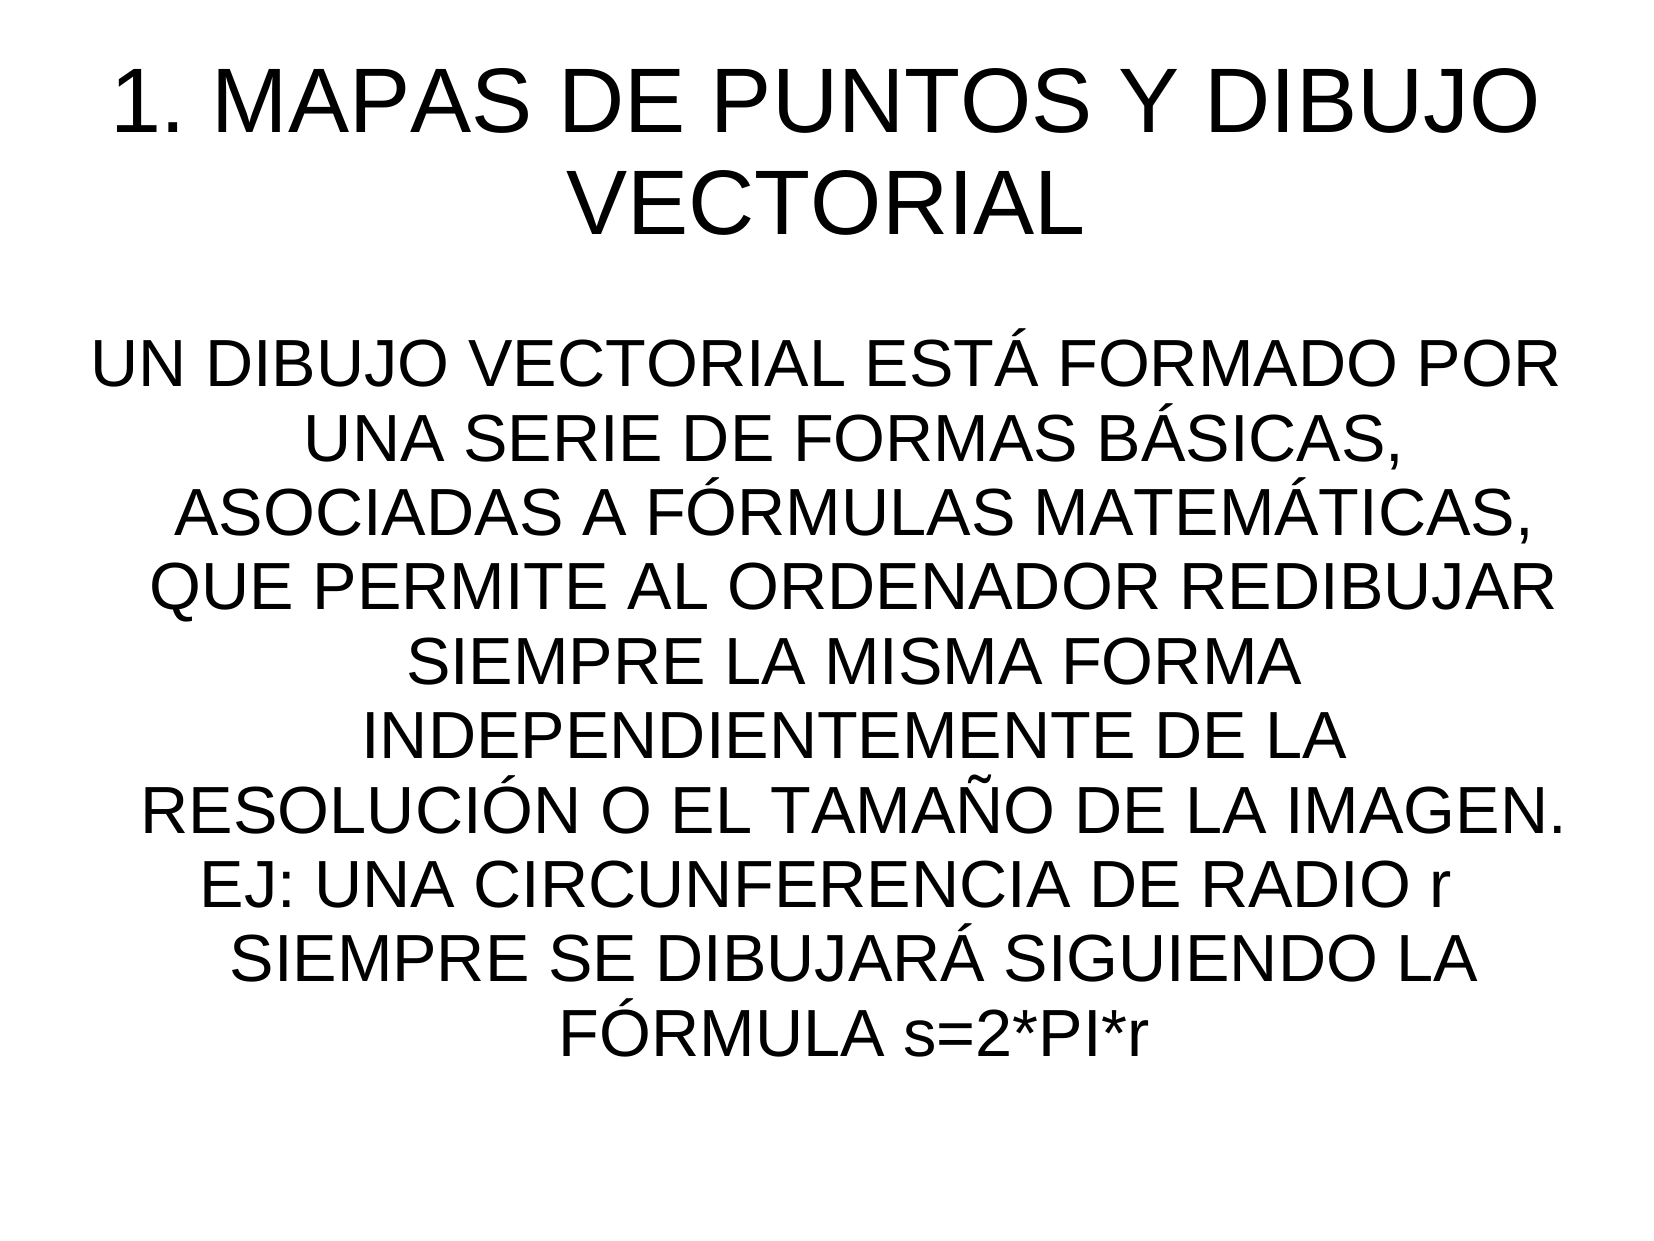

# 1. MAPAS DE PUNTOS Y DIBUJO VECTORIAL
UN DIBUJO VECTORIAL ESTÁ FORMADO POR UNA SERIE DE FORMAS BÁSICAS, ASOCIADAS A FÓRMULAS MATEMÁTICAS, QUE PERMITE AL ORDENADOR REDIBUJAR SIEMPRE LA MISMA FORMA INDEPENDIENTEMENTE DE LA RESOLUCIÓN O EL TAMAÑO DE LA IMAGEN.
EJ: UNA CIRCUNFERENCIA DE RADIO r SIEMPRE SE DIBUJARÁ SIGUIENDO LA FÓRMULA s=2*PI*r